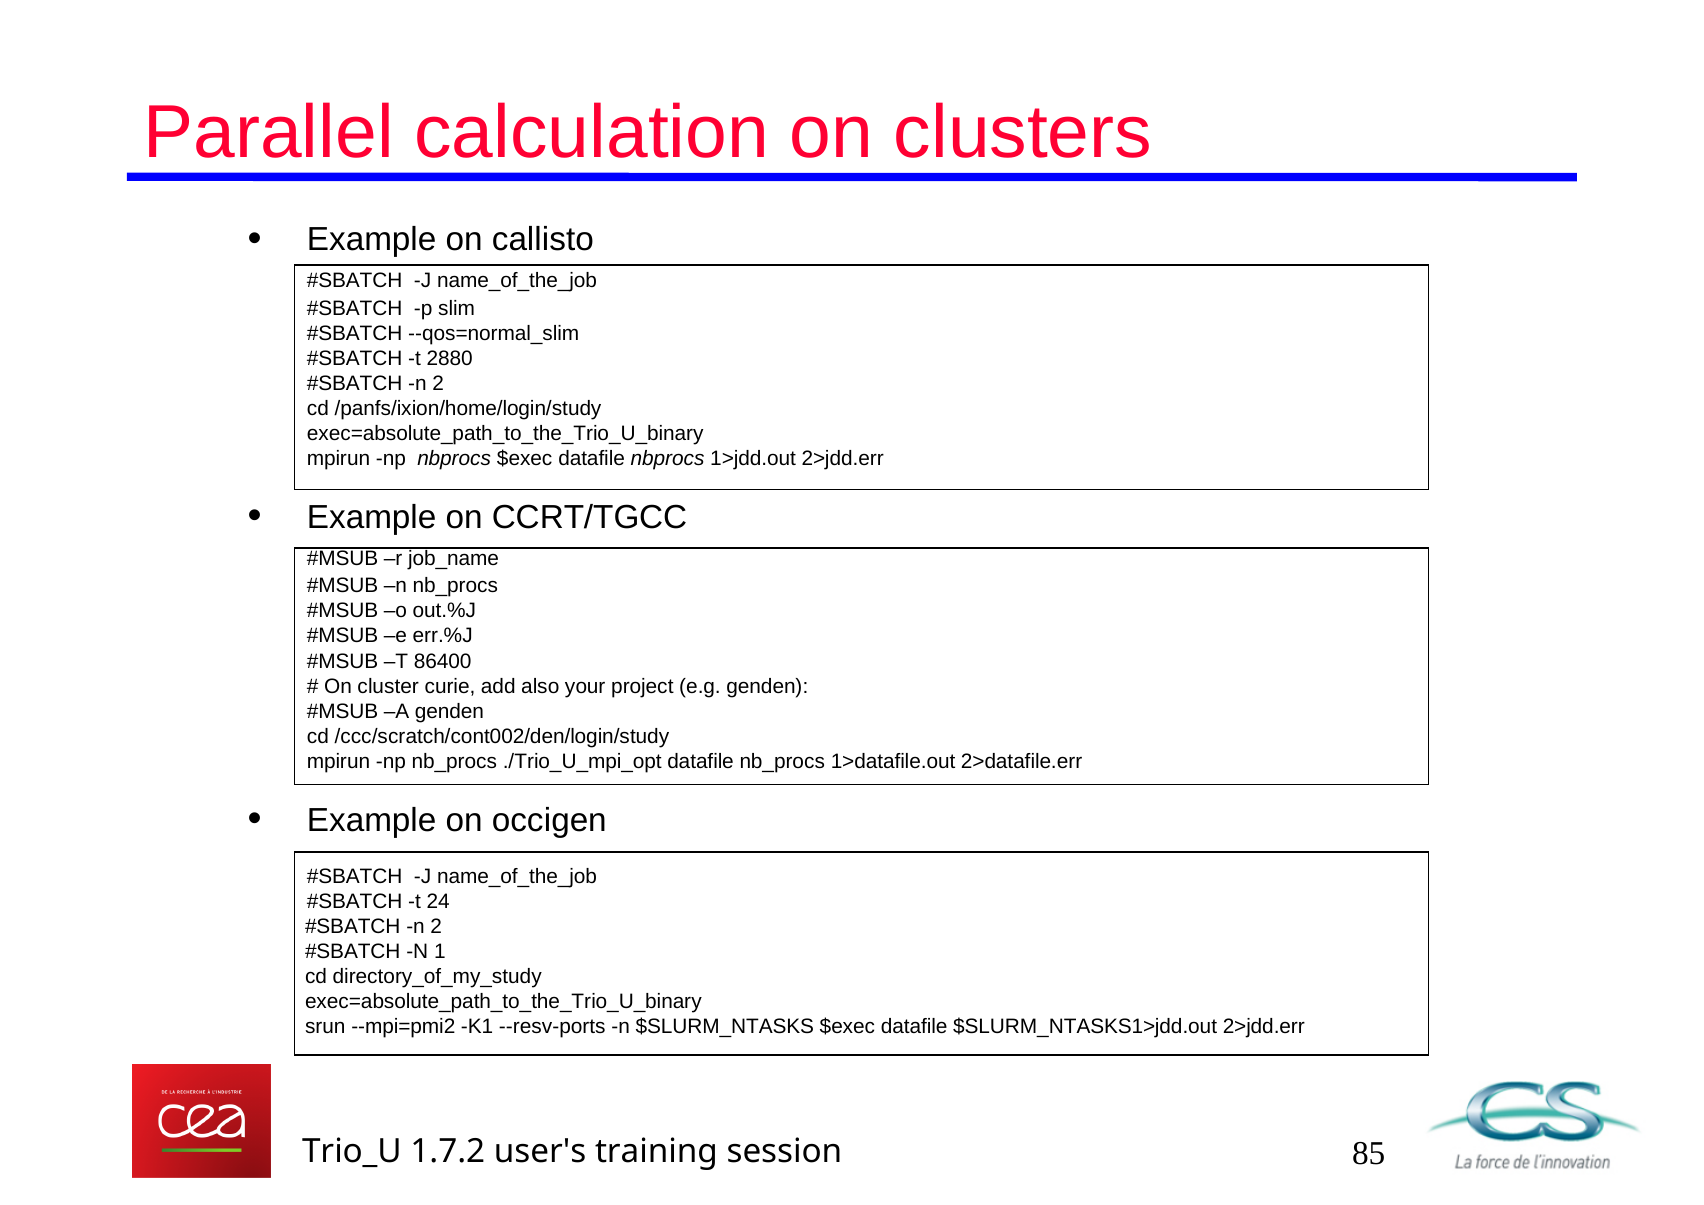

# Parallel calculation on clusters
Example on callisto
	#SBATCH -J name_of_the_job
	#SBATCH -p slim
	#SBATCH --qos=normal_slim
 	#SBATCH -t 2880
	#SBATCH -n 2
	cd /panfs/ixion/home/login/study
	exec=absolute_path_to_the_Trio_U_binary
	mpirun -np nbprocs $exec datafile nbprocs 1>jdd.out 2>jdd.err
Example on CCRT/TGCC
	#MSUB –r job_name
	#MSUB –n nb_procs
	#MSUB –o out.%J
	#MSUB –e err.%J
	#MSUB –T 86400
	# On cluster curie, add also your project (e.g. genden):
	#MSUB –A genden
	cd /ccc/scratch/cont002/den/login/study
	mpirun -np nb_procs ./Trio_U_mpi_opt datafile nb_procs 1>datafile.out 2>datafile.err
Example on occigen
 	#SBATCH -J name_of_the_job
 	#SBATCH -t 24
 #SBATCH -n 2
 #SBATCH -N 1
 cd directory_of_my_study
 exec=absolute_path_to_the_Trio_U_binary
 srun --mpi=pmi2 -K1 --resv-ports -n $SLURM_NTASKS $exec datafile $SLURM_NTASKS1>jdd.out 2>jdd.err
Trio_U 1.7.2 user's training session
85